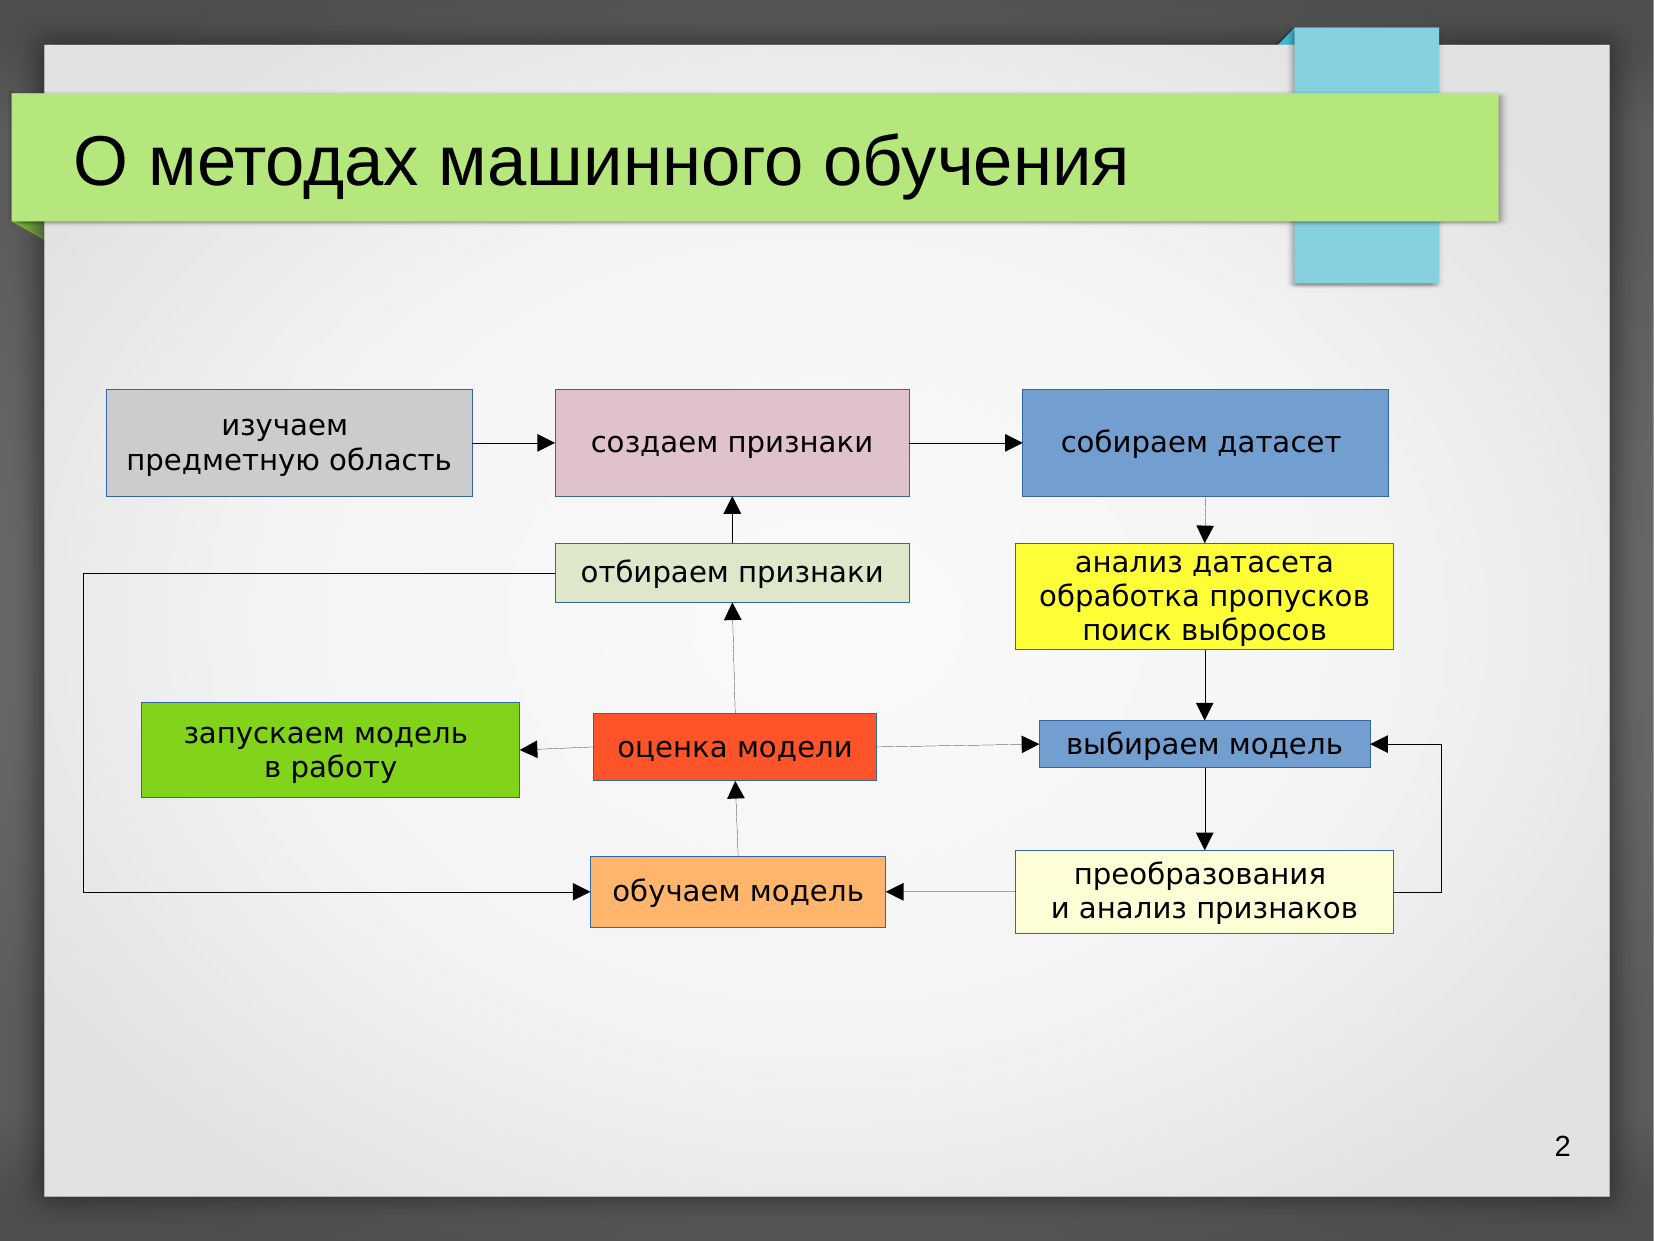

# О методах машинного обучения
изучаем
предметную область
создаем признаки
собираем датасет
отбираем признаки
анализ датасета
обработка пропусков
поиск выбросов
запускаем модель
в работу
оценка модели
выбираем модель
преобразования
и анализ признаков
обучаем модель
2